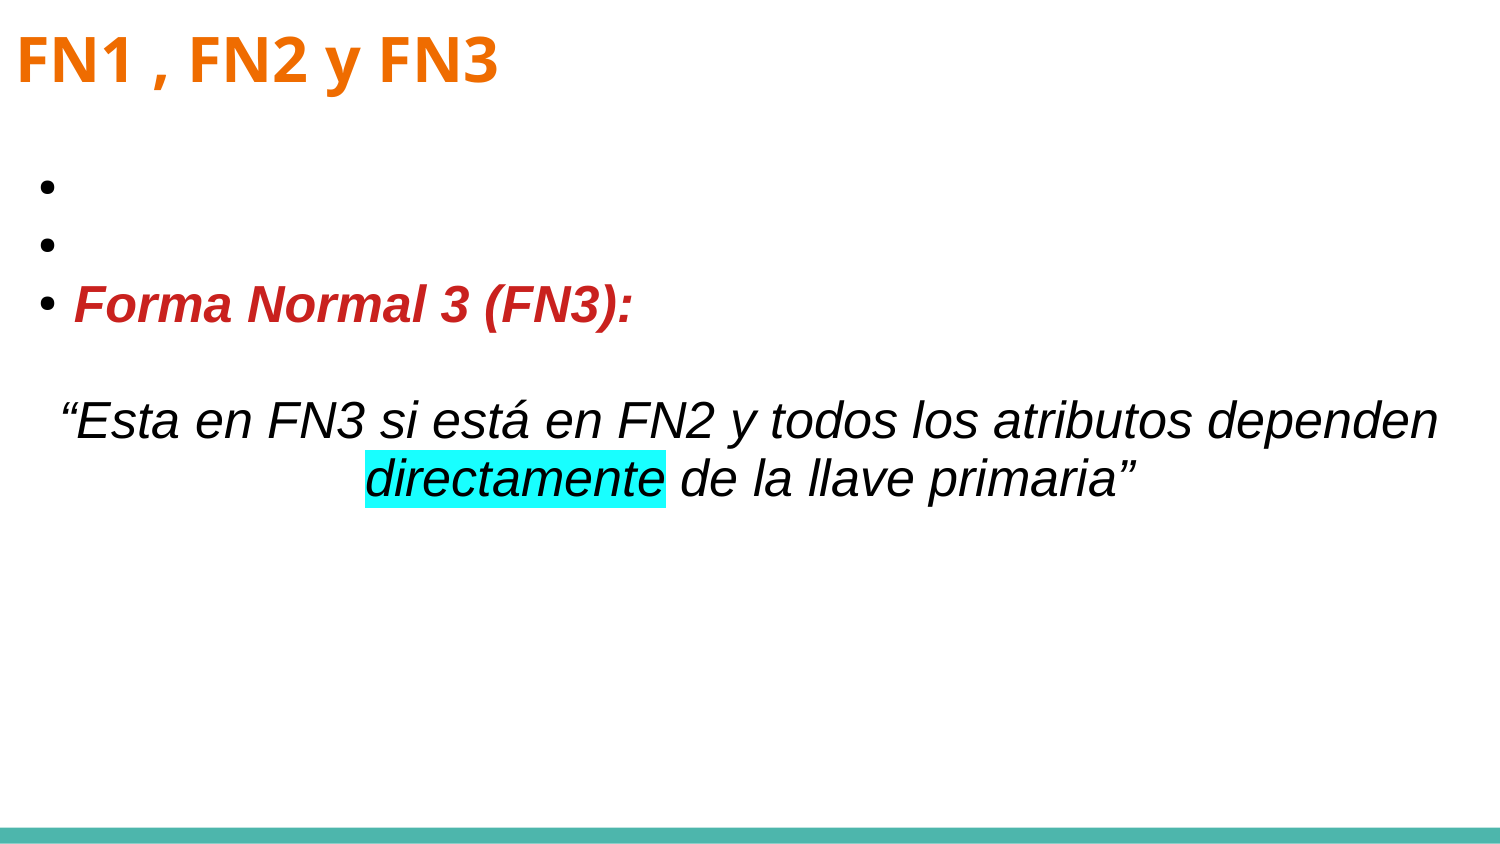

# FN1 , FN2 y FN3
Forma Normal 3 (FN3):
“Esta en FN3 si está en FN2 y todos los atributos dependen directamente de la llave primaria”